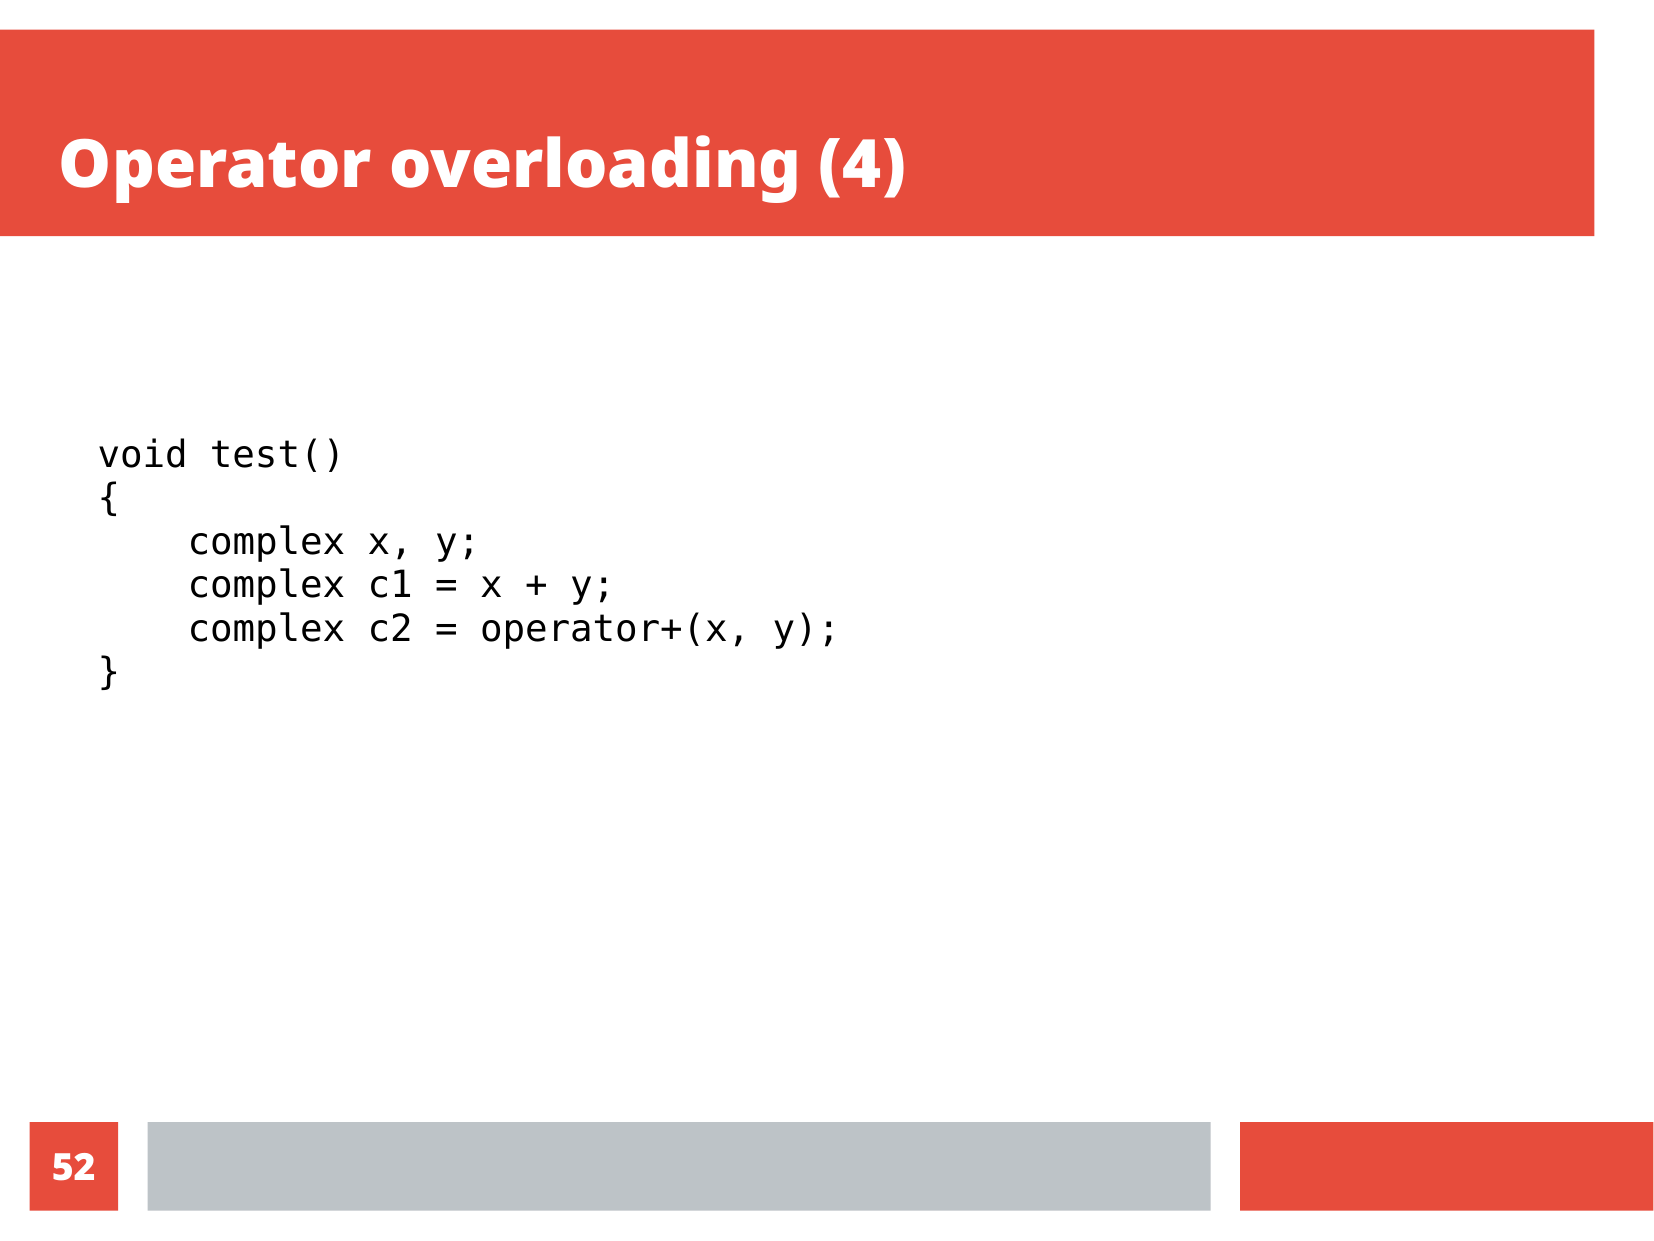

# Operator overloading (4)
void test()
{
 complex x, y;
 complex c1 = x + y;
 complex c2 = operator+(x, y);
}
52